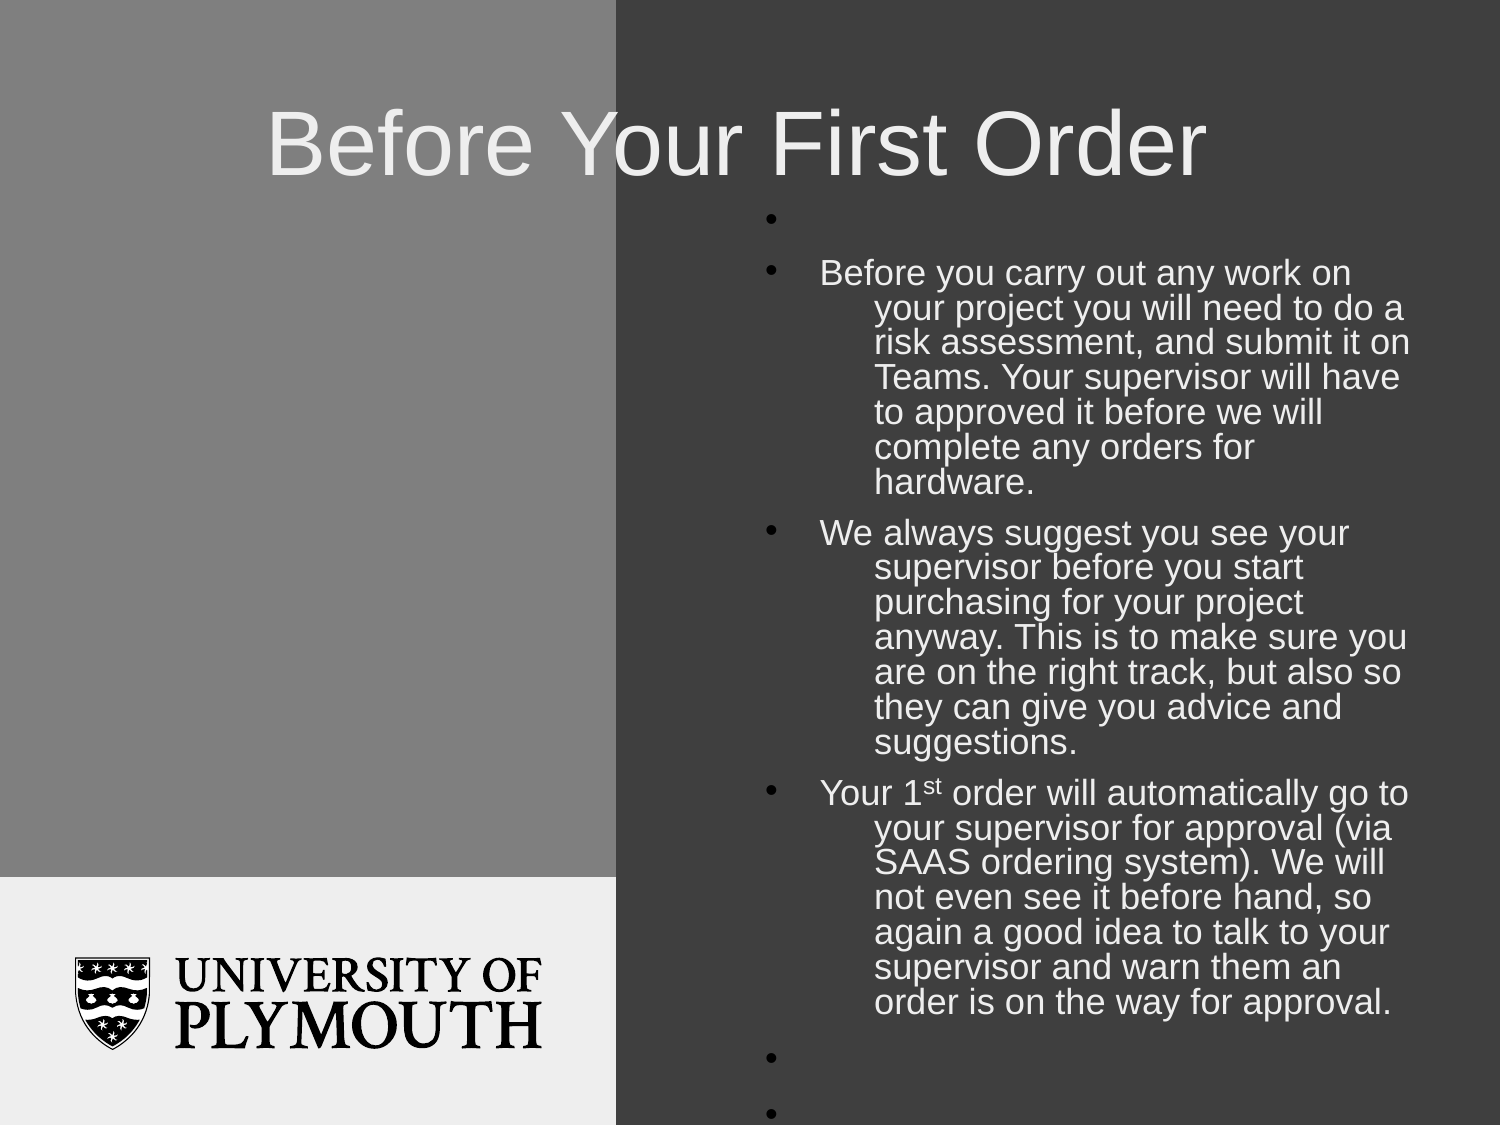

# Before Your First Order
Before you carry out any work on your project you will need to do a risk assessment, and submit it on Teams. Your supervisor will have to approved it before we will complete any orders for hardware.
We always suggest you see your supervisor before you start purchasing for your project anyway. This is to make sure you are on the right track, but also so they can give you advice and suggestions.
Your 1st order will automatically go to your supervisor for approval (via SAAS ordering system). We will not even see it before hand, so again a good idea to talk to your supervisor and warn them an order is on the way for approval.